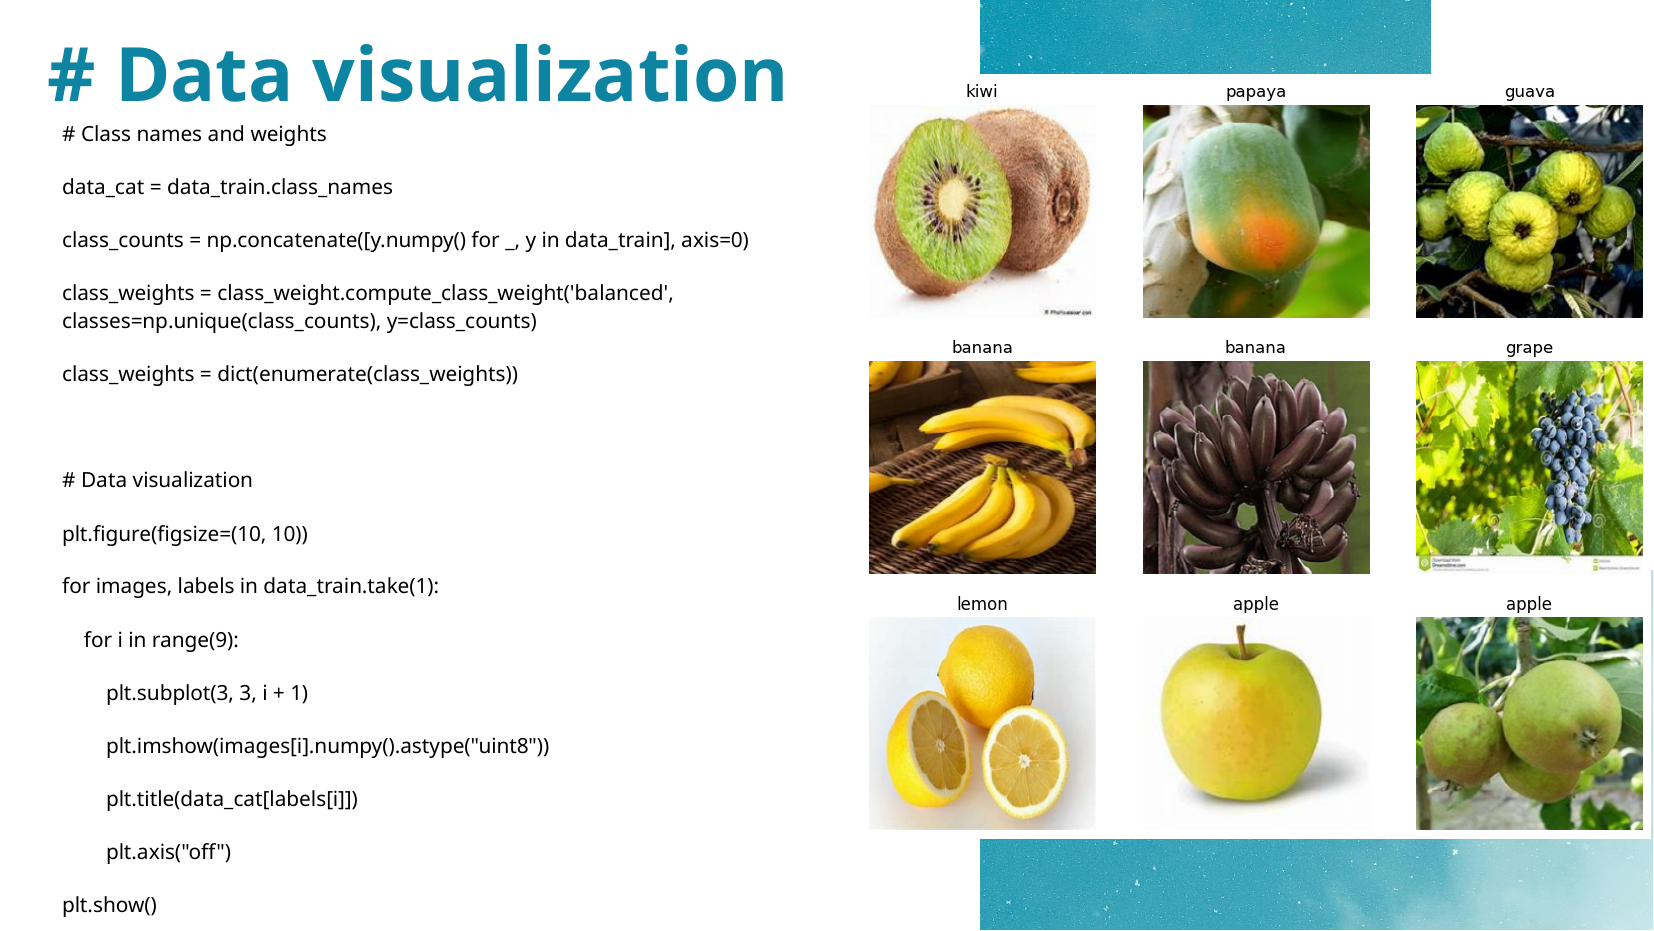

# # Data visualization
# Class names and weights
data_cat = data_train.class_names
class_counts = np.concatenate([y.numpy() for _, y in data_train], axis=0)
class_weights = class_weight.compute_class_weight('balanced', classes=np.unique(class_counts), y=class_counts)
class_weights = dict(enumerate(class_weights))
# Data visualization
plt.figure(figsize=(10, 10))
for images, labels in data_train.take(1):
    for i in range(9):
        plt.subplot(3, 3, i + 1)
        plt.imshow(images[i].numpy().astype("uint8"))
        plt.title(data_cat[labels[i]])
        plt.axis("off")
plt.show()